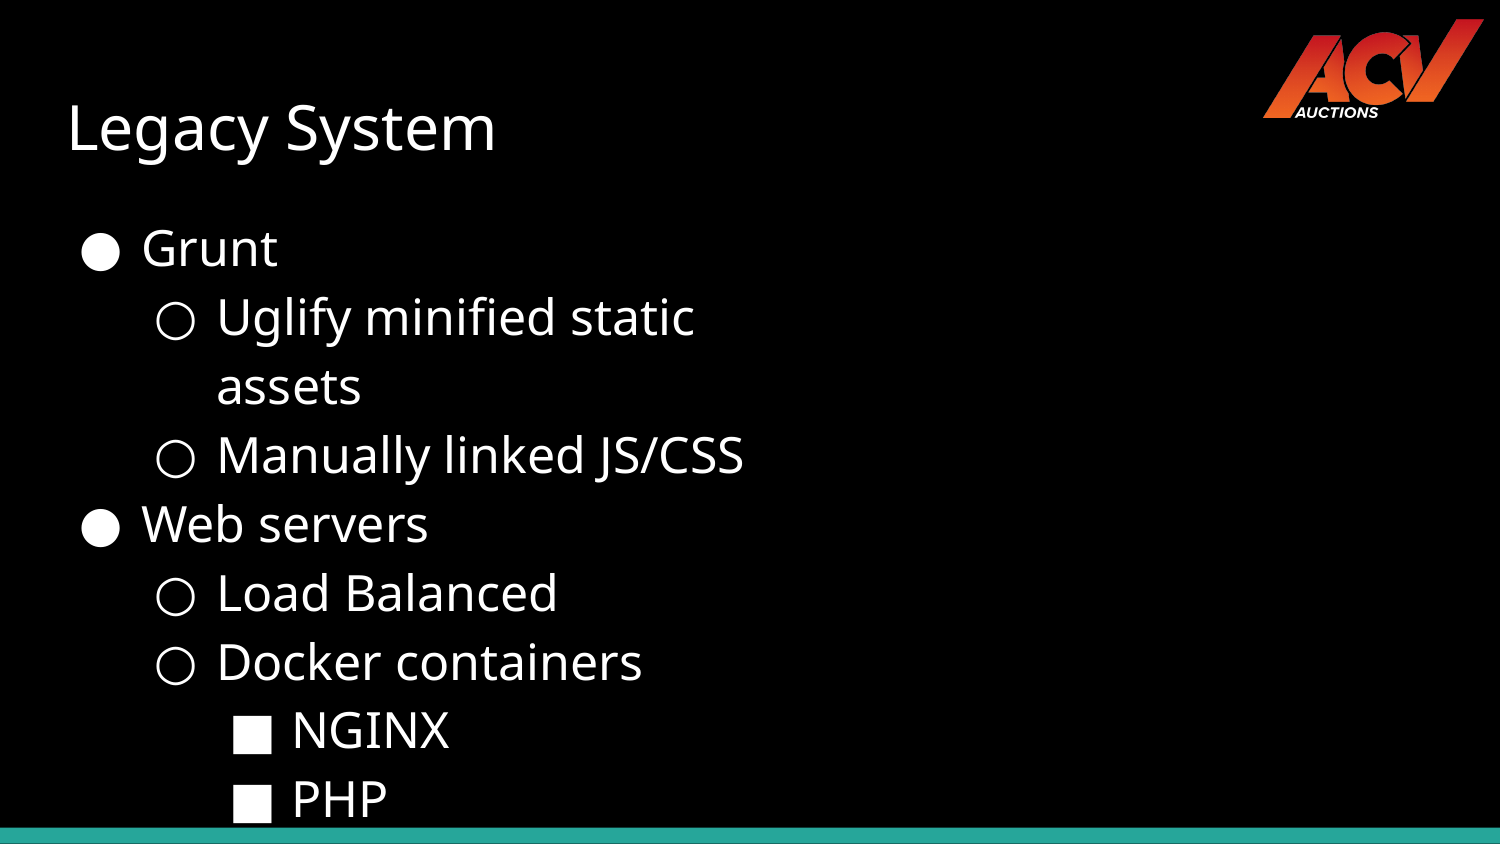

# Legacy System
Grunt
Uglify minified static assets
Manually linked JS/CSS
Web servers
Load Balanced
Docker containers
NGINX
PHP